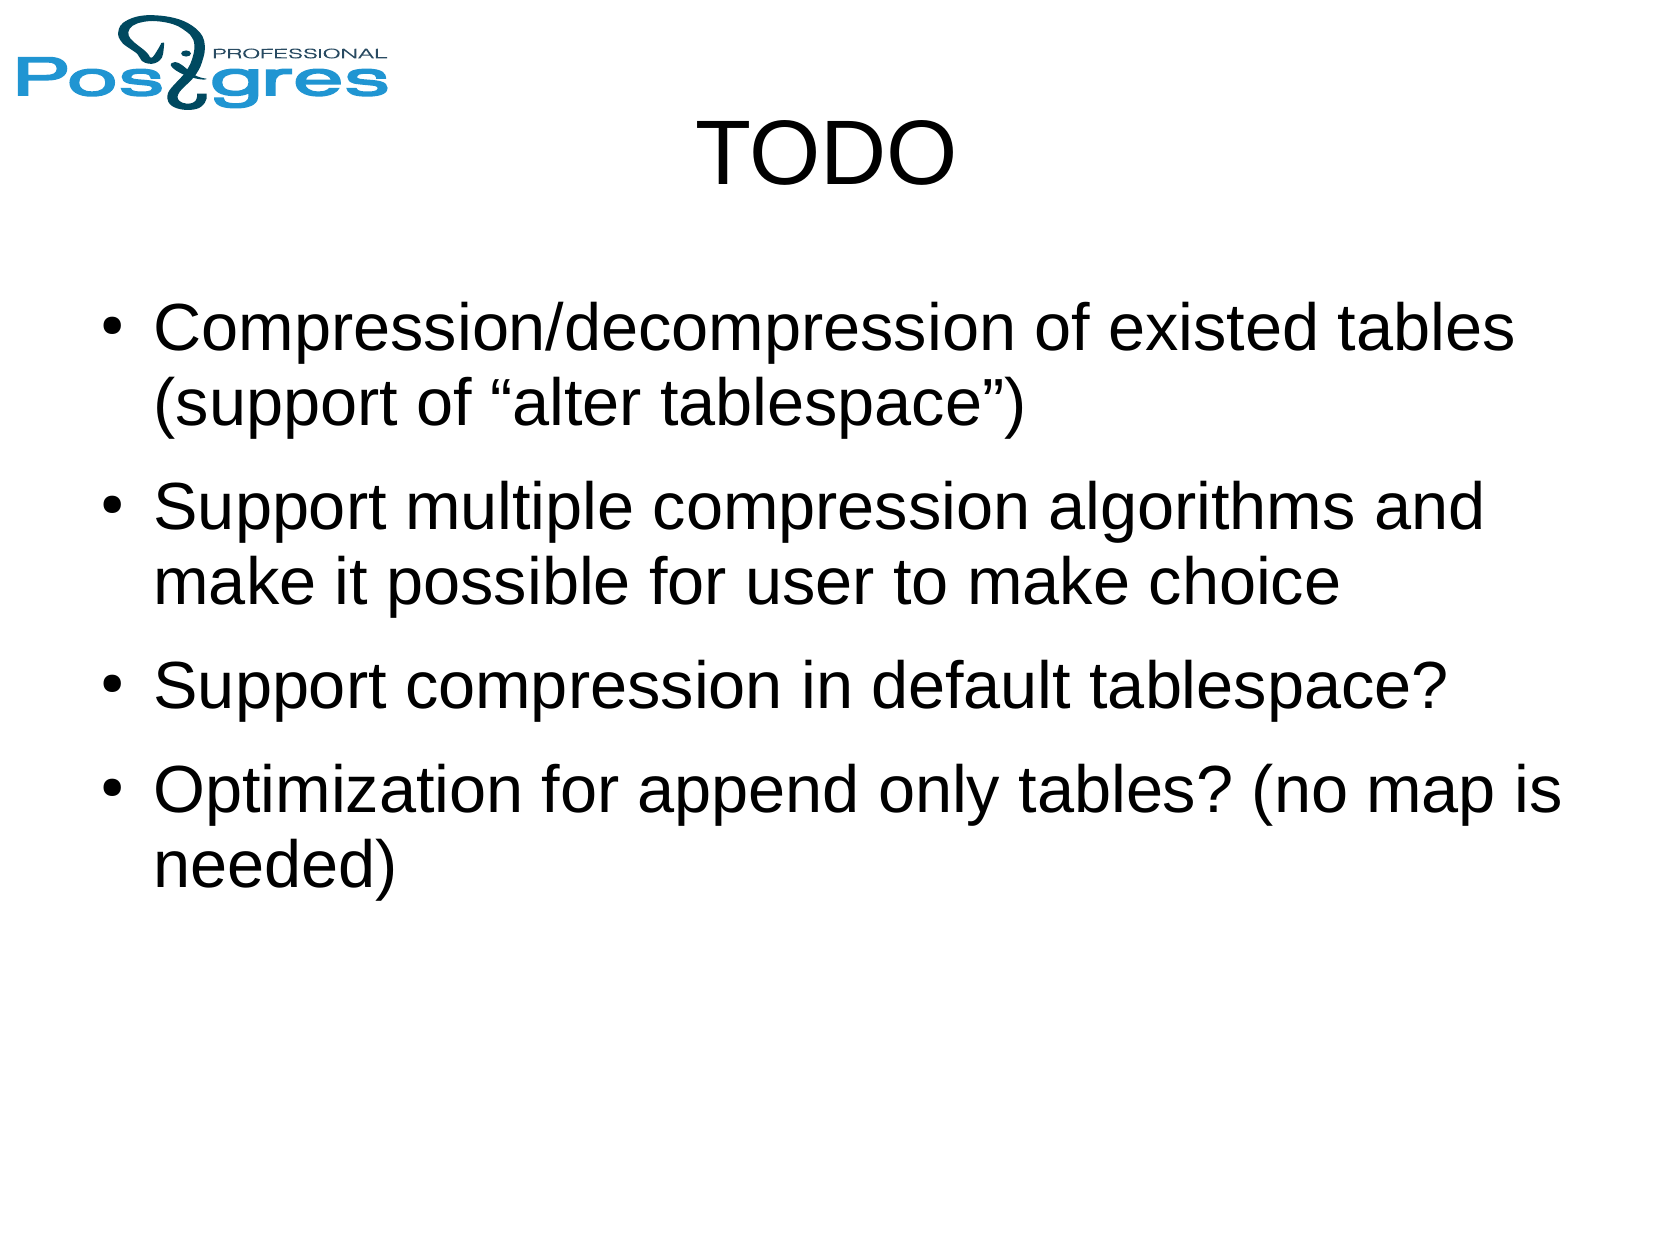

# TODO
Compression/decompression of existed tables (support of “alter tablespace”)
Support multiple compression algorithms and make it possible for user to make choice
Support compression in default tablespace?
Optimization for append only tables? (no map is needed)